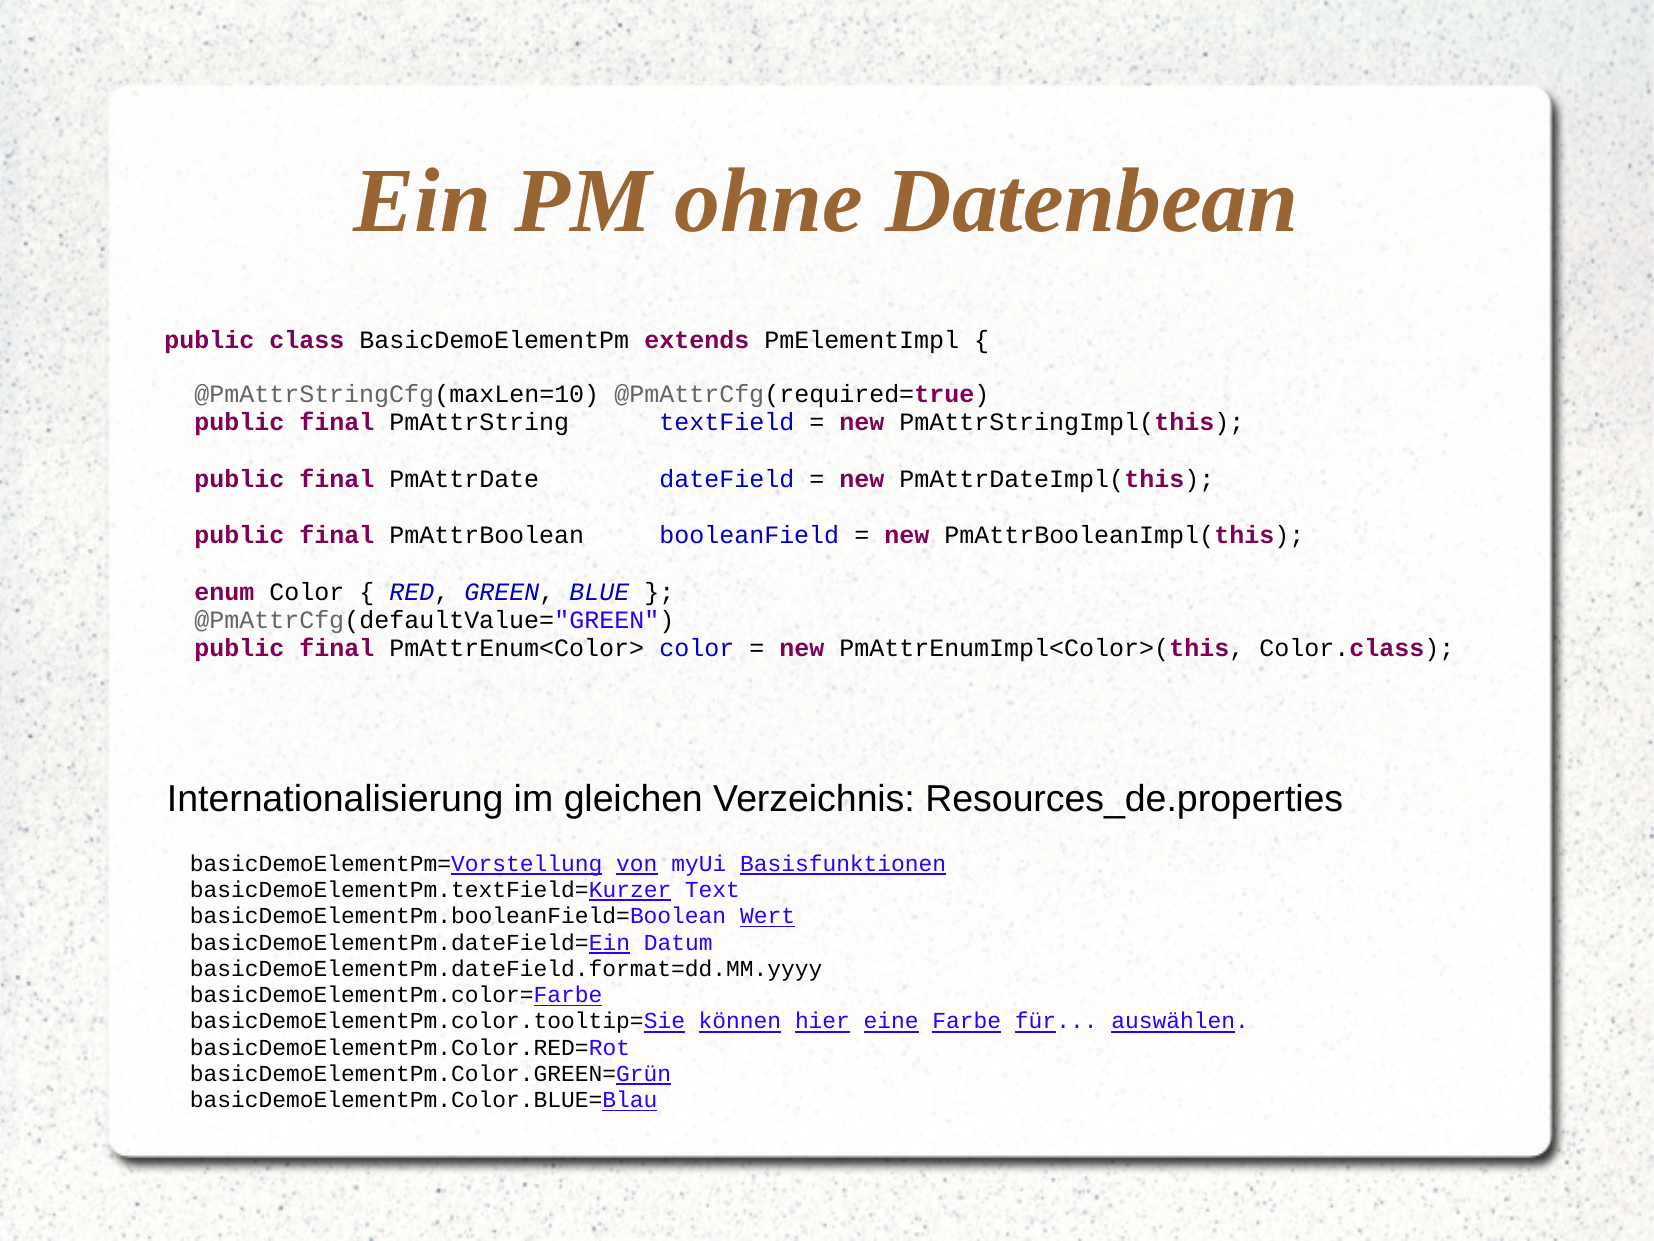

# Ein PM ohne Datenbean
public class BasicDemoElementPm extends PmElementImpl {
 @PmAttrStringCfg(maxLen=10) @PmAttrCfg(required=true)
 public final PmAttrString textField = new PmAttrStringImpl(this);
 public final PmAttrDate dateField = new PmAttrDateImpl(this);
 public final PmAttrBoolean booleanField = new PmAttrBooleanImpl(this);
 enum Color { RED, GREEN, BLUE };
 @PmAttrCfg(defaultValue="GREEN")
 public final PmAttrEnum<Color> color = new PmAttrEnumImpl<Color>(this, Color.class);
Internationalisierung im gleichen Verzeichnis: Resources_de.properties
basicDemoElementPm=Vorstellung von myUi Basisfunktionen
basicDemoElementPm.textField=Kurzer Text
basicDemoElementPm.booleanField=Boolean Wert
basicDemoElementPm.dateField=Ein Datum
basicDemoElementPm.dateField.format=dd.MM.yyyy
basicDemoElementPm.color=Farbe
basicDemoElementPm.color.tooltip=Sie können hier eine Farbe für... auswählen.
basicDemoElementPm.Color.RED=Rot
basicDemoElementPm.Color.GREEN=Grün
basicDemoElementPm.Color.BLUE=Blau